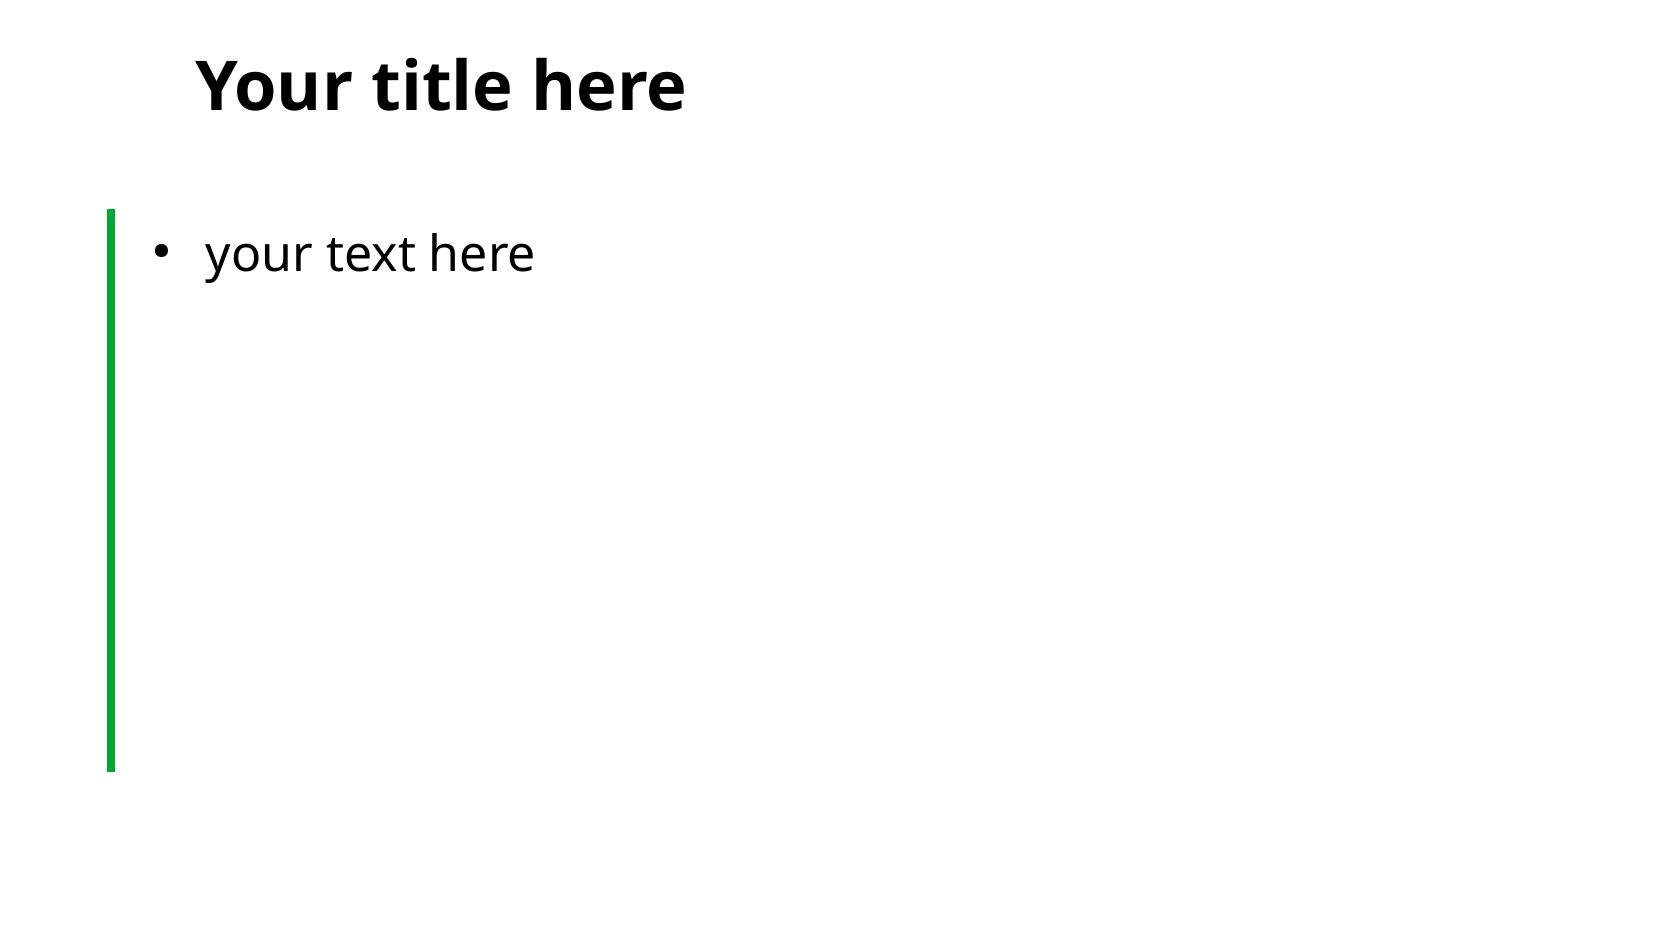

# Your title here
your text here